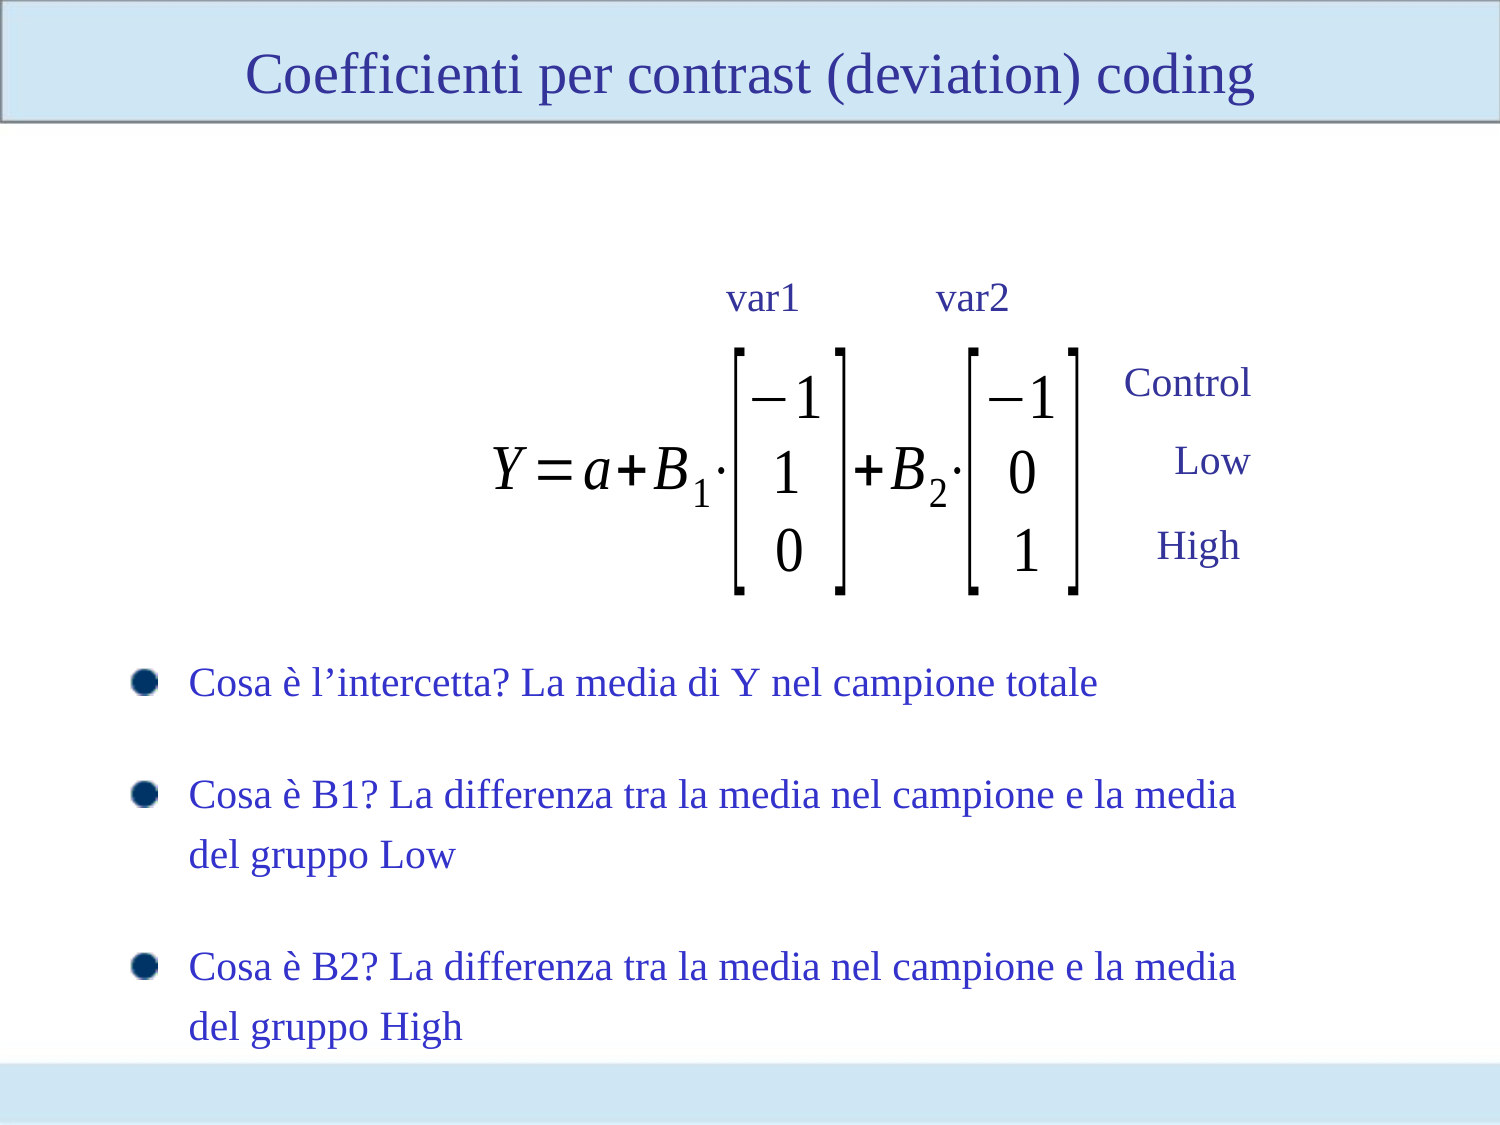

# Coefficienti per contrast (deviation) coding
var1
var2
Control
Low
High
Cosa è l’intercetta? La media di Y nel campione totale
Cosa è B1? La differenza tra la media nel campione e la media del gruppo Low
Cosa è B2? La differenza tra la media nel campione e la media del gruppo High